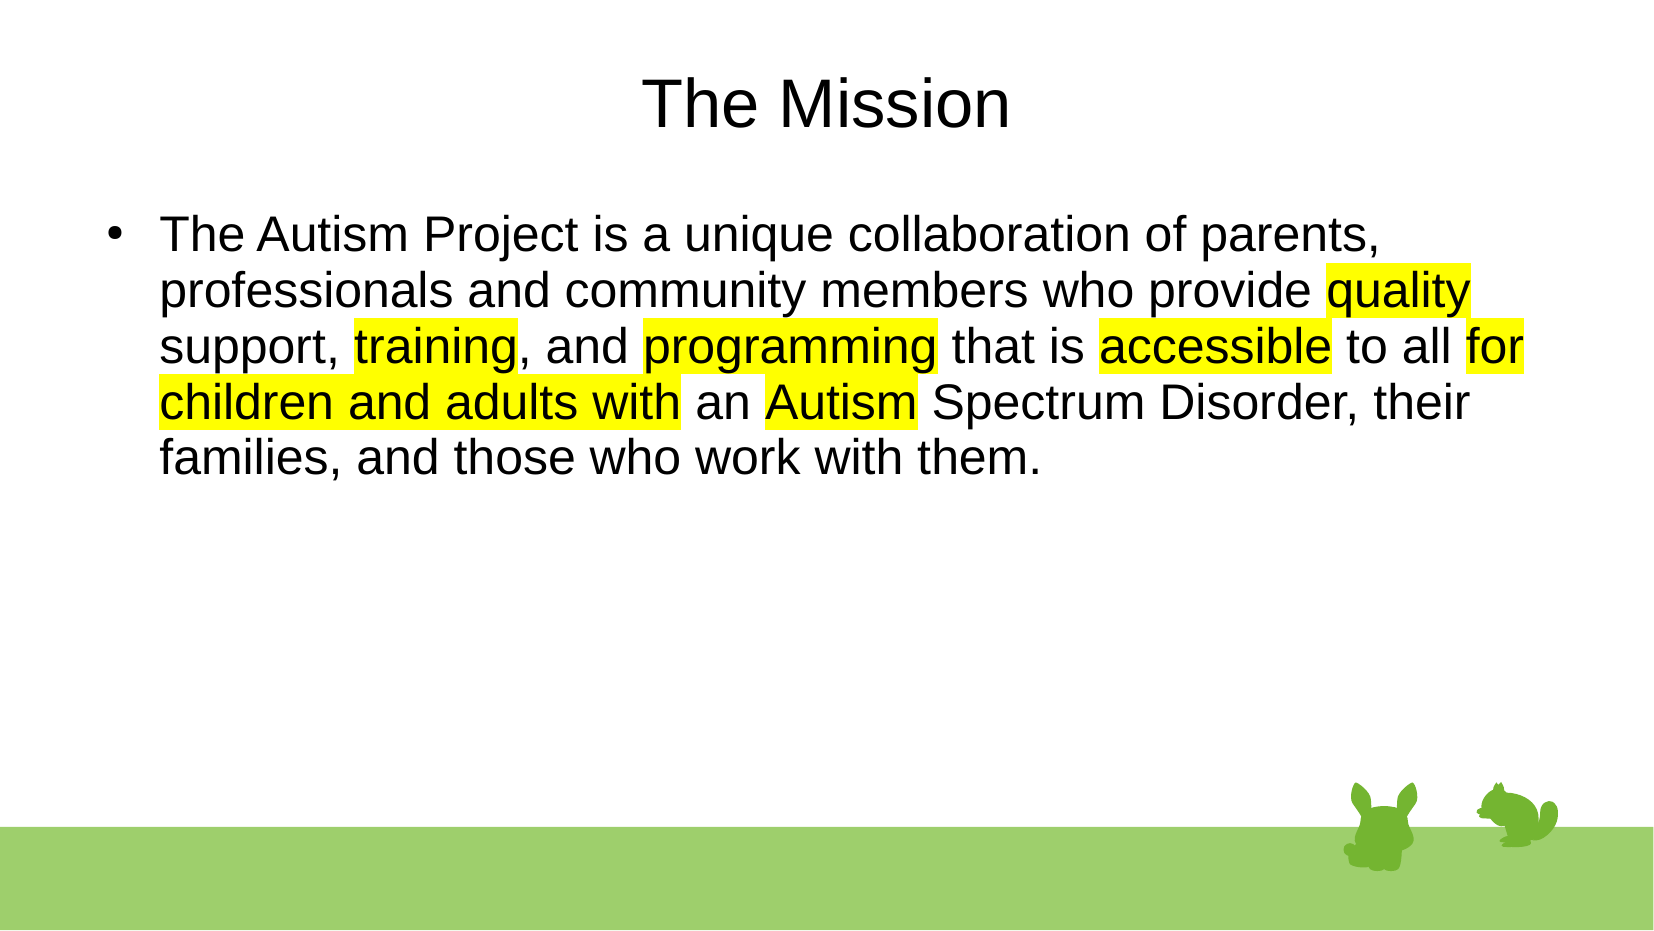

# The Mission
The Autism Project is a unique collaboration of parents, professionals and community members who provide quality support, training, and programming that is accessible to all for children and adults with an Autism Spectrum Disorder, their families, and those who work with them.